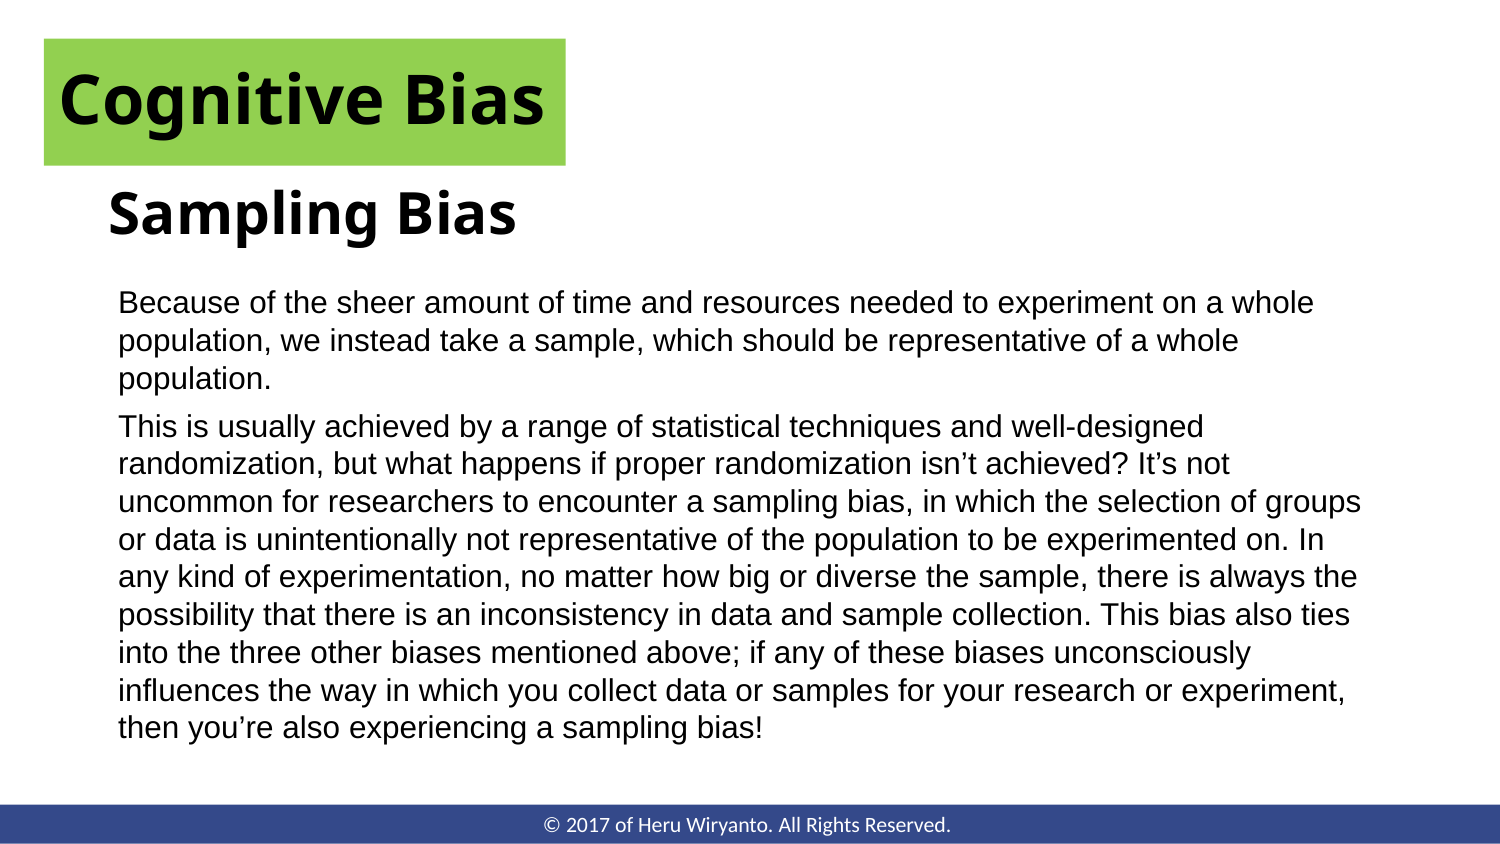

Cognitive Bias
Sampling Bias
# Because of the sheer amount of time and resources needed to experiment on a whole population, we instead take a sample, which should be representative of a whole population.
This is usually achieved by a range of statistical techniques and well-designed randomization, but what happens if proper randomization isn’t achieved? It’s not uncommon for researchers to encounter a sampling bias, in which the selection of groups or data is unintentionally not representative of the population to be experimented on. In any kind of experimentation, no matter how big or diverse the sample, there is always the possibility that there is an inconsistency in data and sample collection. This bias also ties into the three other biases mentioned above; if any of these biases unconsciously influences the way in which you collect data or samples for your research or experiment, then you’re also experiencing a sampling bias!